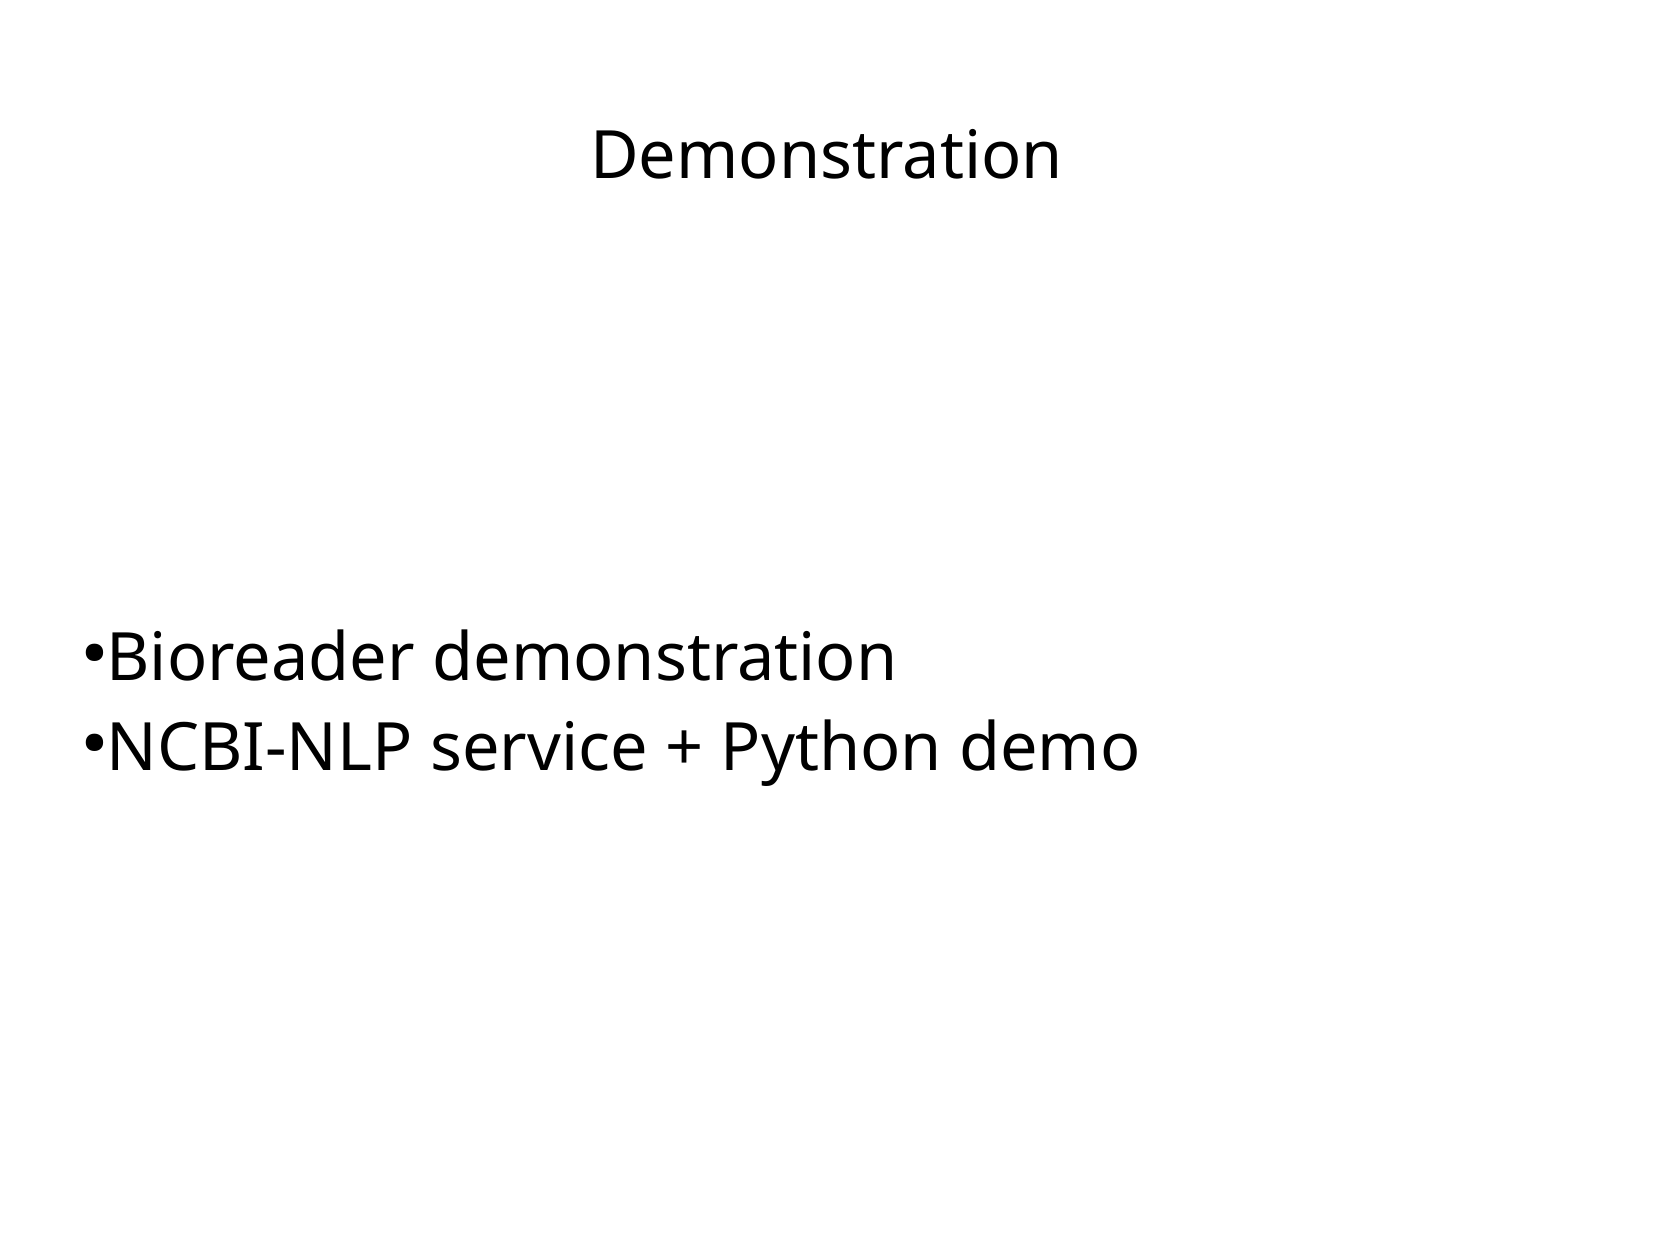

# Demonstration
Bioreader demonstration
NCBI-NLP service + Python demo